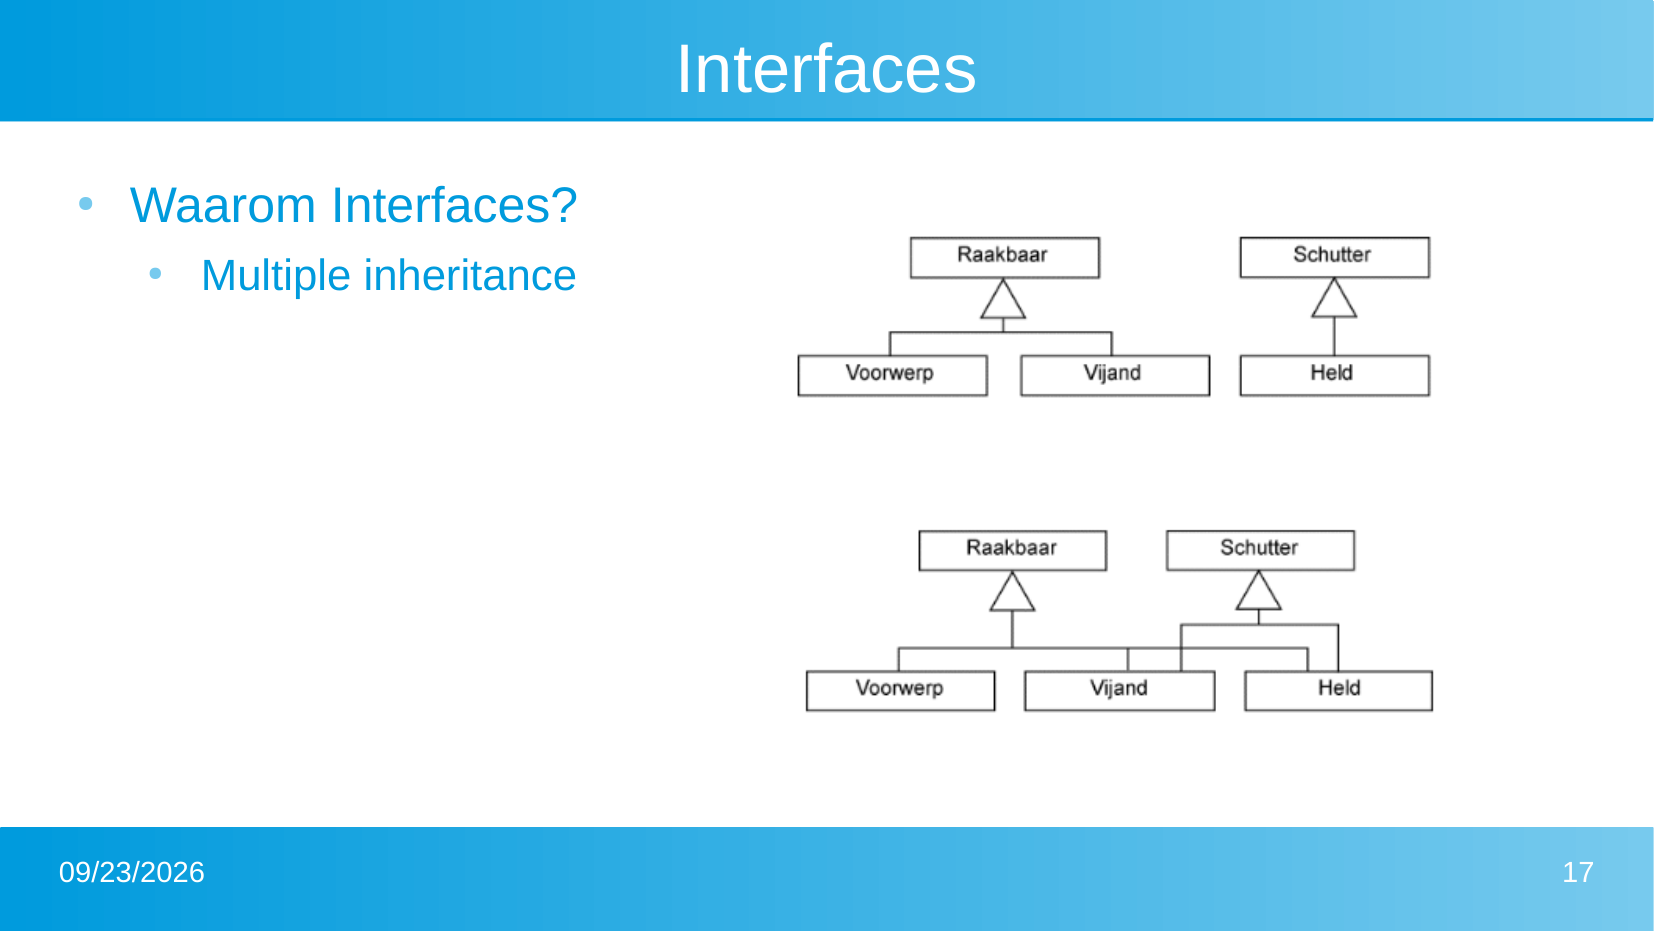

# Interfaces
Waarom Interfaces?
Multiple inheritance
17